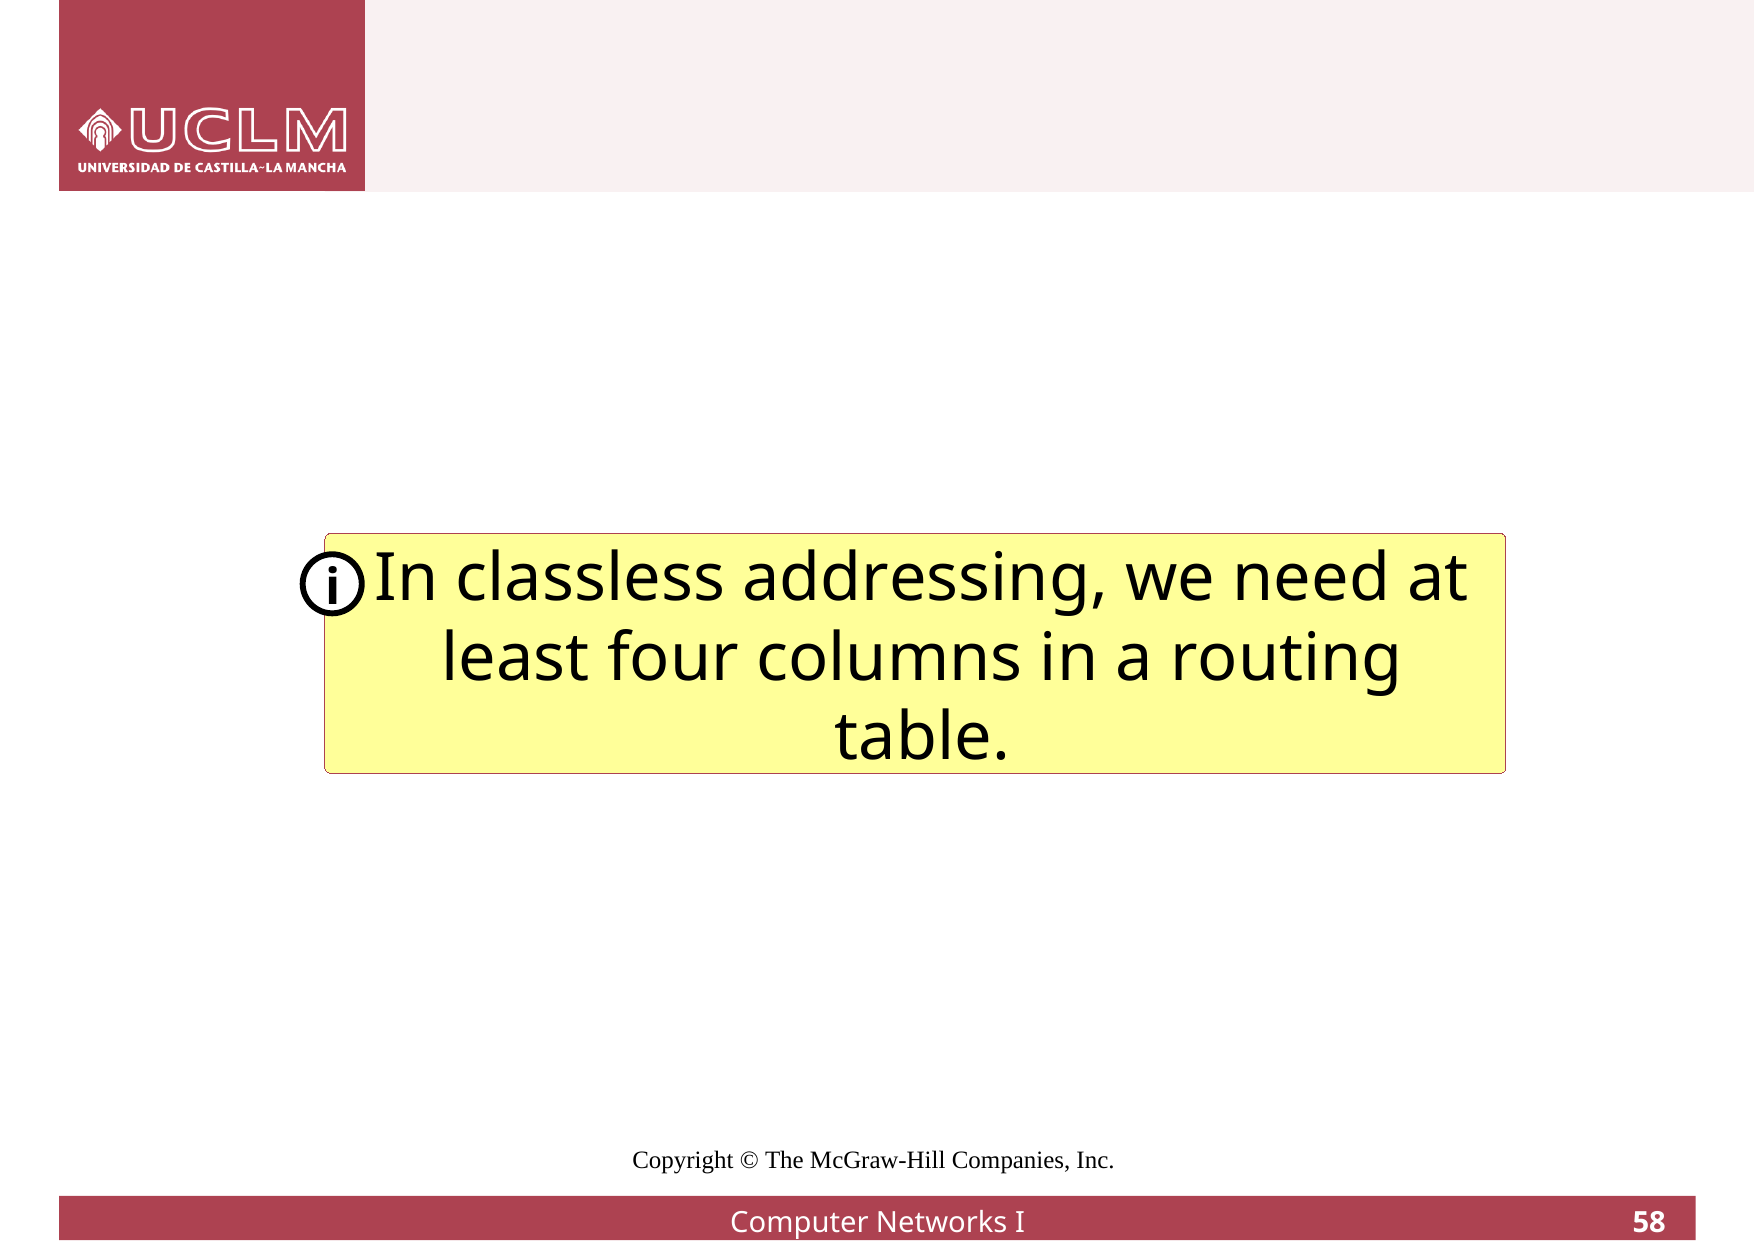

In classless addressing, we need at least four columns in a routing table.
i
Copyright © The McGraw-Hill Companies, Inc.
Computer Networks I
58